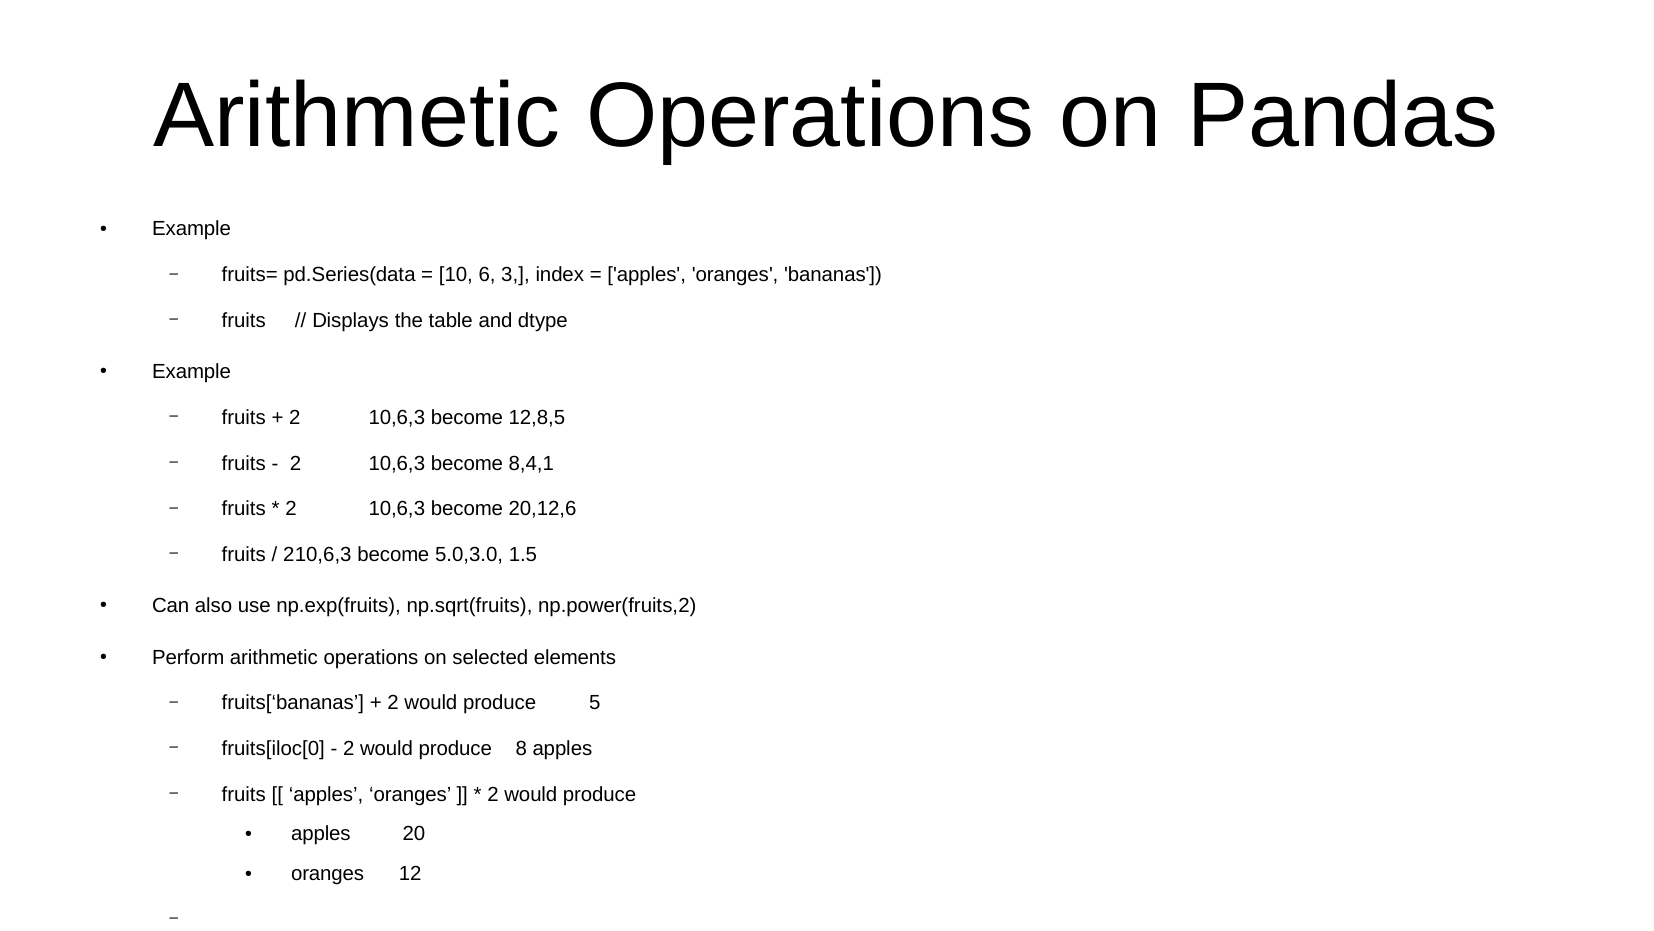

# Arithmetic Operations on Pandas
Example
fruits= pd.Series(data = [10, 6, 3,], index = ['apples', 'oranges', 'bananas'])
fruits					// Displays the table and dtype
Example
fruits + 2			10,6,3 become 12,8,5
fruits - 2			10,6,3 become 8,4,1
fruits * 2			10,6,3 become 20,12,6
fruits / 2				10,6,3 become 5.0,3.0, 1.5
Can also use np.exp(fruits), np.sqrt(fruits), np.power(fruits,2)
Perform arithmetic operations on selected elements
fruits[‘bananas’] + 2 would produce	5
fruits[iloc[0] - 2 would produce		8 apples
fruits [[ ‘apples’, ‘oranges’ ]] * 2 would produce
apples 20
oranges 12